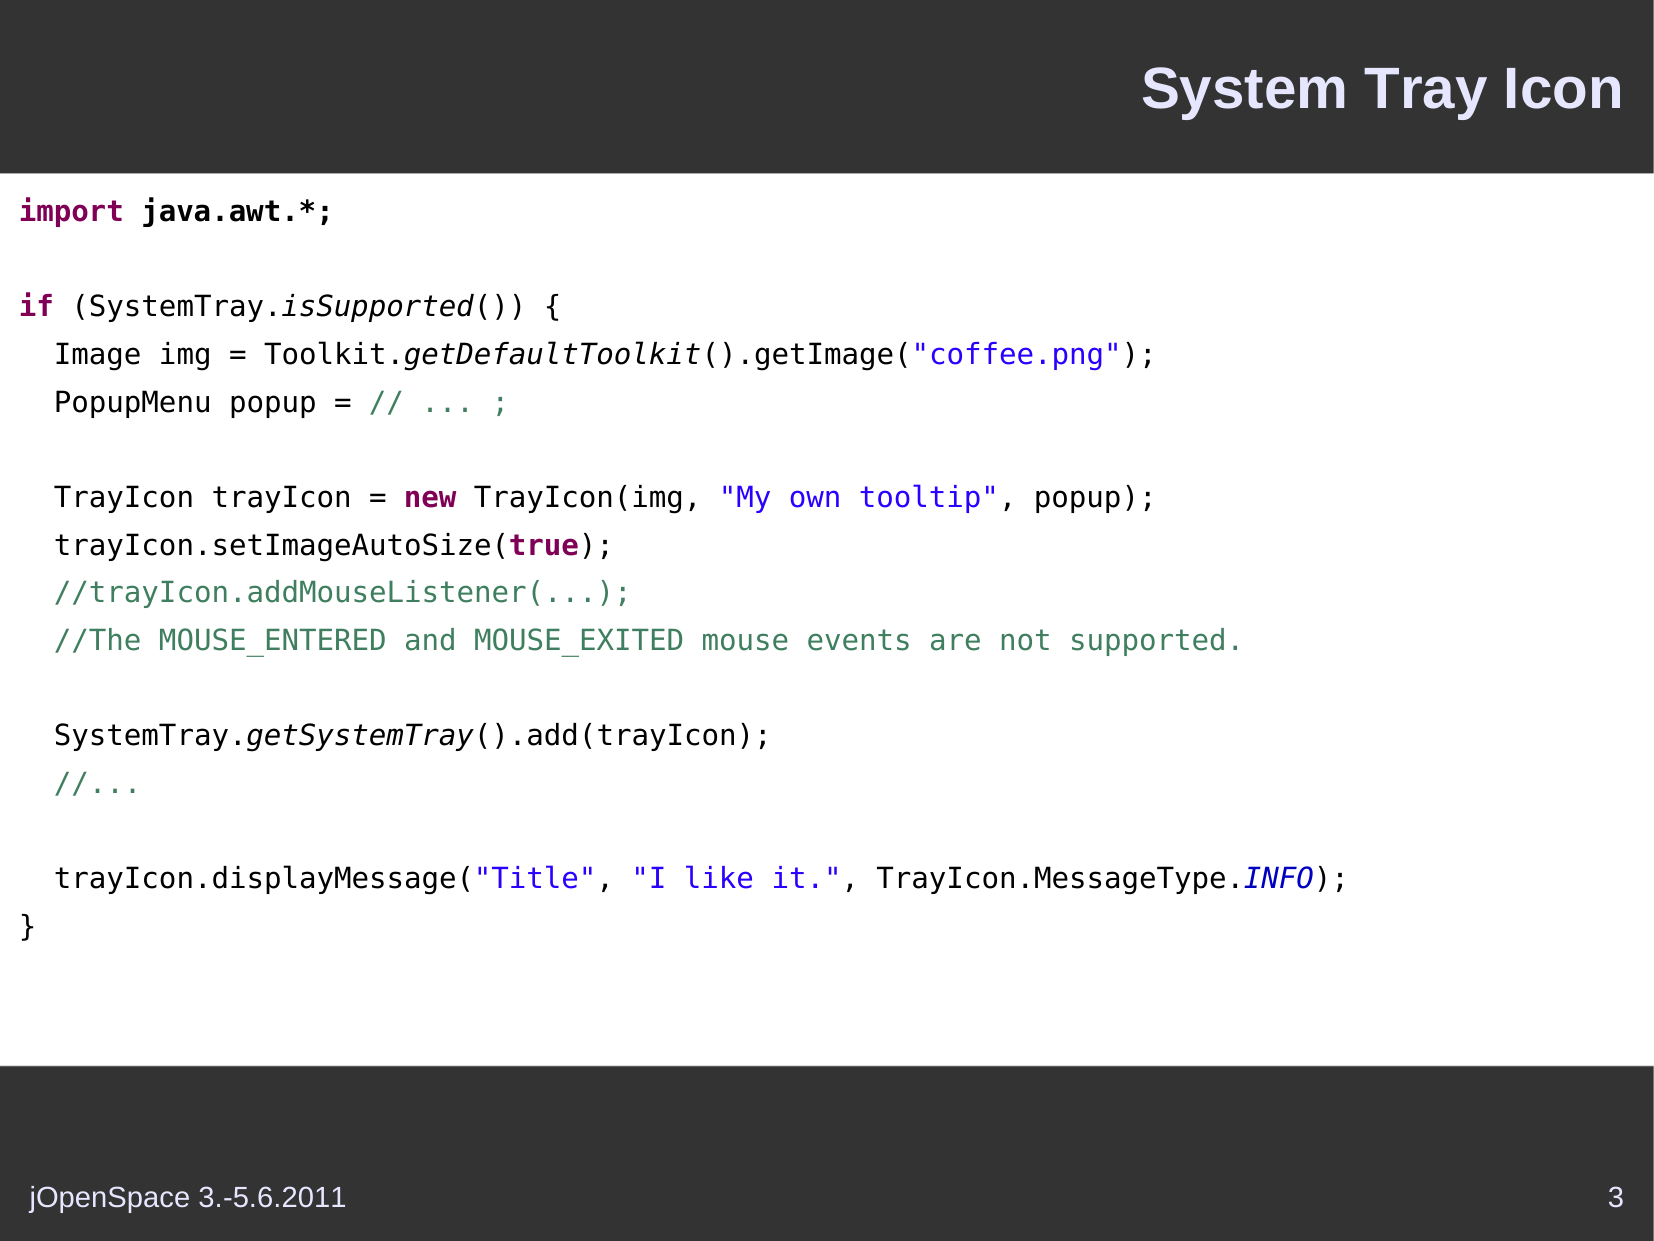

# System Tray Icon
import java.awt.*;
if (SystemTray.isSupported()) {
 Image img = Toolkit.getDefaultToolkit().getImage("coffee.png");
 PopupMenu popup = // ... ;
 TrayIcon trayIcon = new TrayIcon(img, "My own tooltip", popup);
 trayIcon.setImageAutoSize(true);
 //trayIcon.addMouseListener(...);
 //The MOUSE_ENTERED and MOUSE_EXITED mouse events are not supported.
 SystemTray.getSystemTray().add(trayIcon);
 //...
 trayIcon.displayMessage("Title", "I like it.", TrayIcon.MessageType.INFO);
}
3